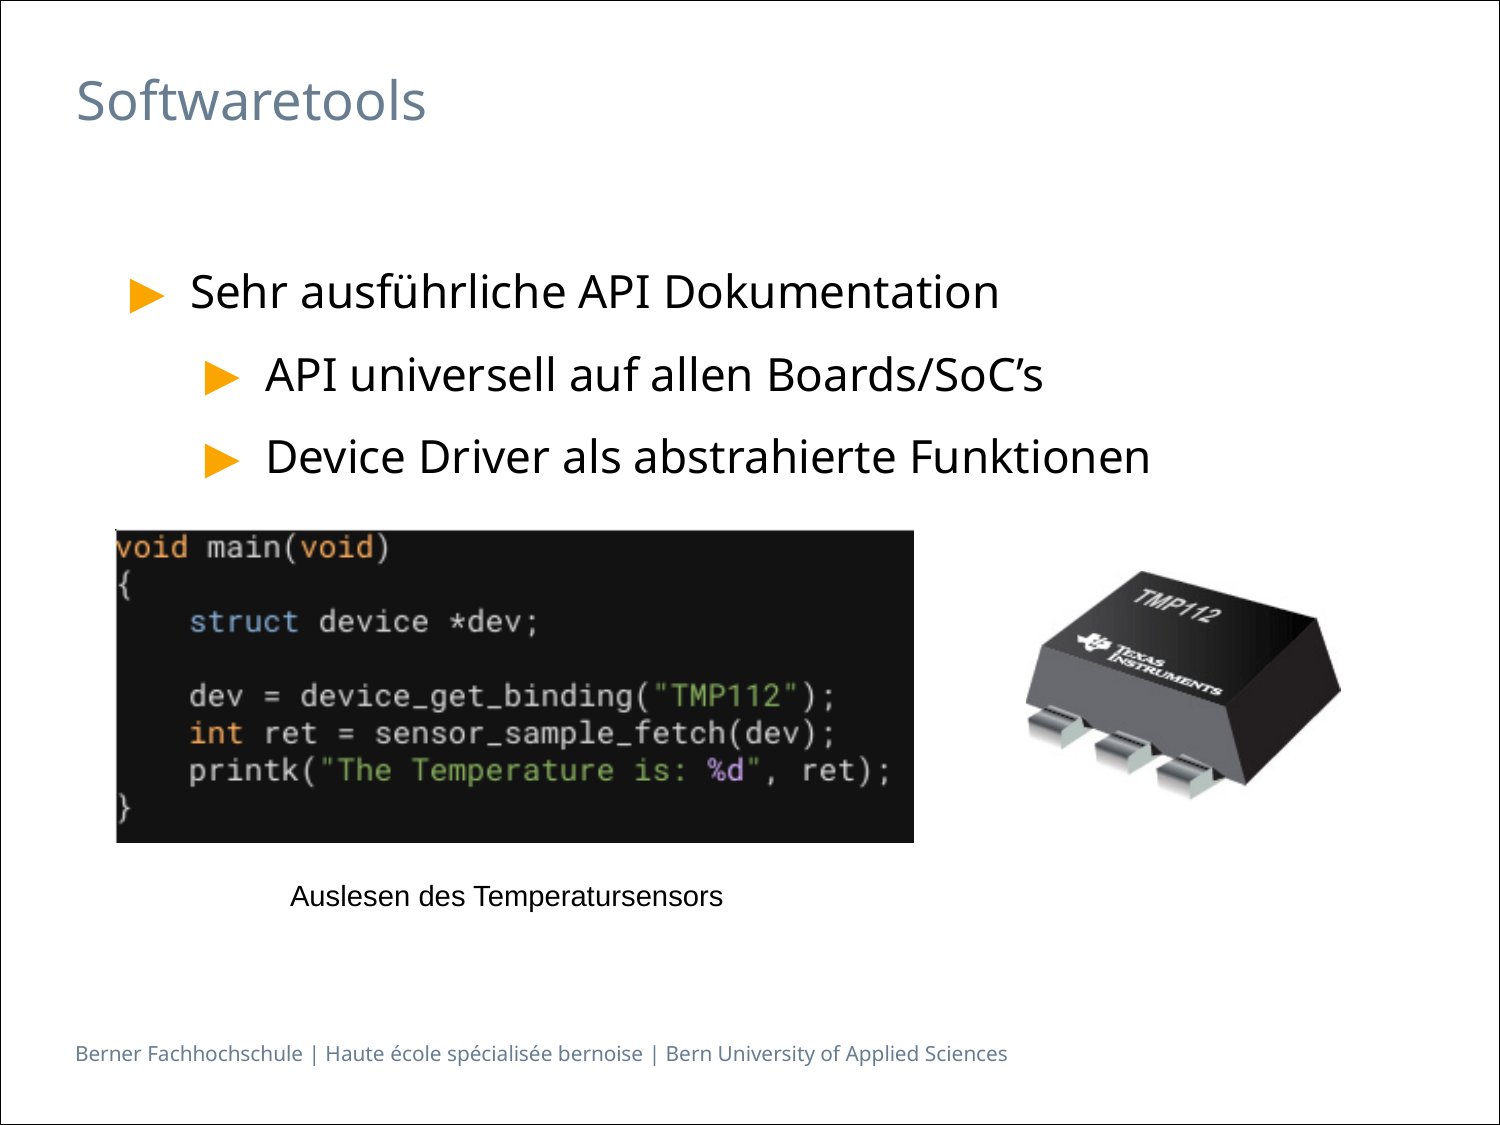

# Softwaretools
Sehr ausführliche API Dokumentation
API universell auf allen Boards/SoC’s
Device Driver als abstrahierte Funktionen
Auslesen des Temperatursensors